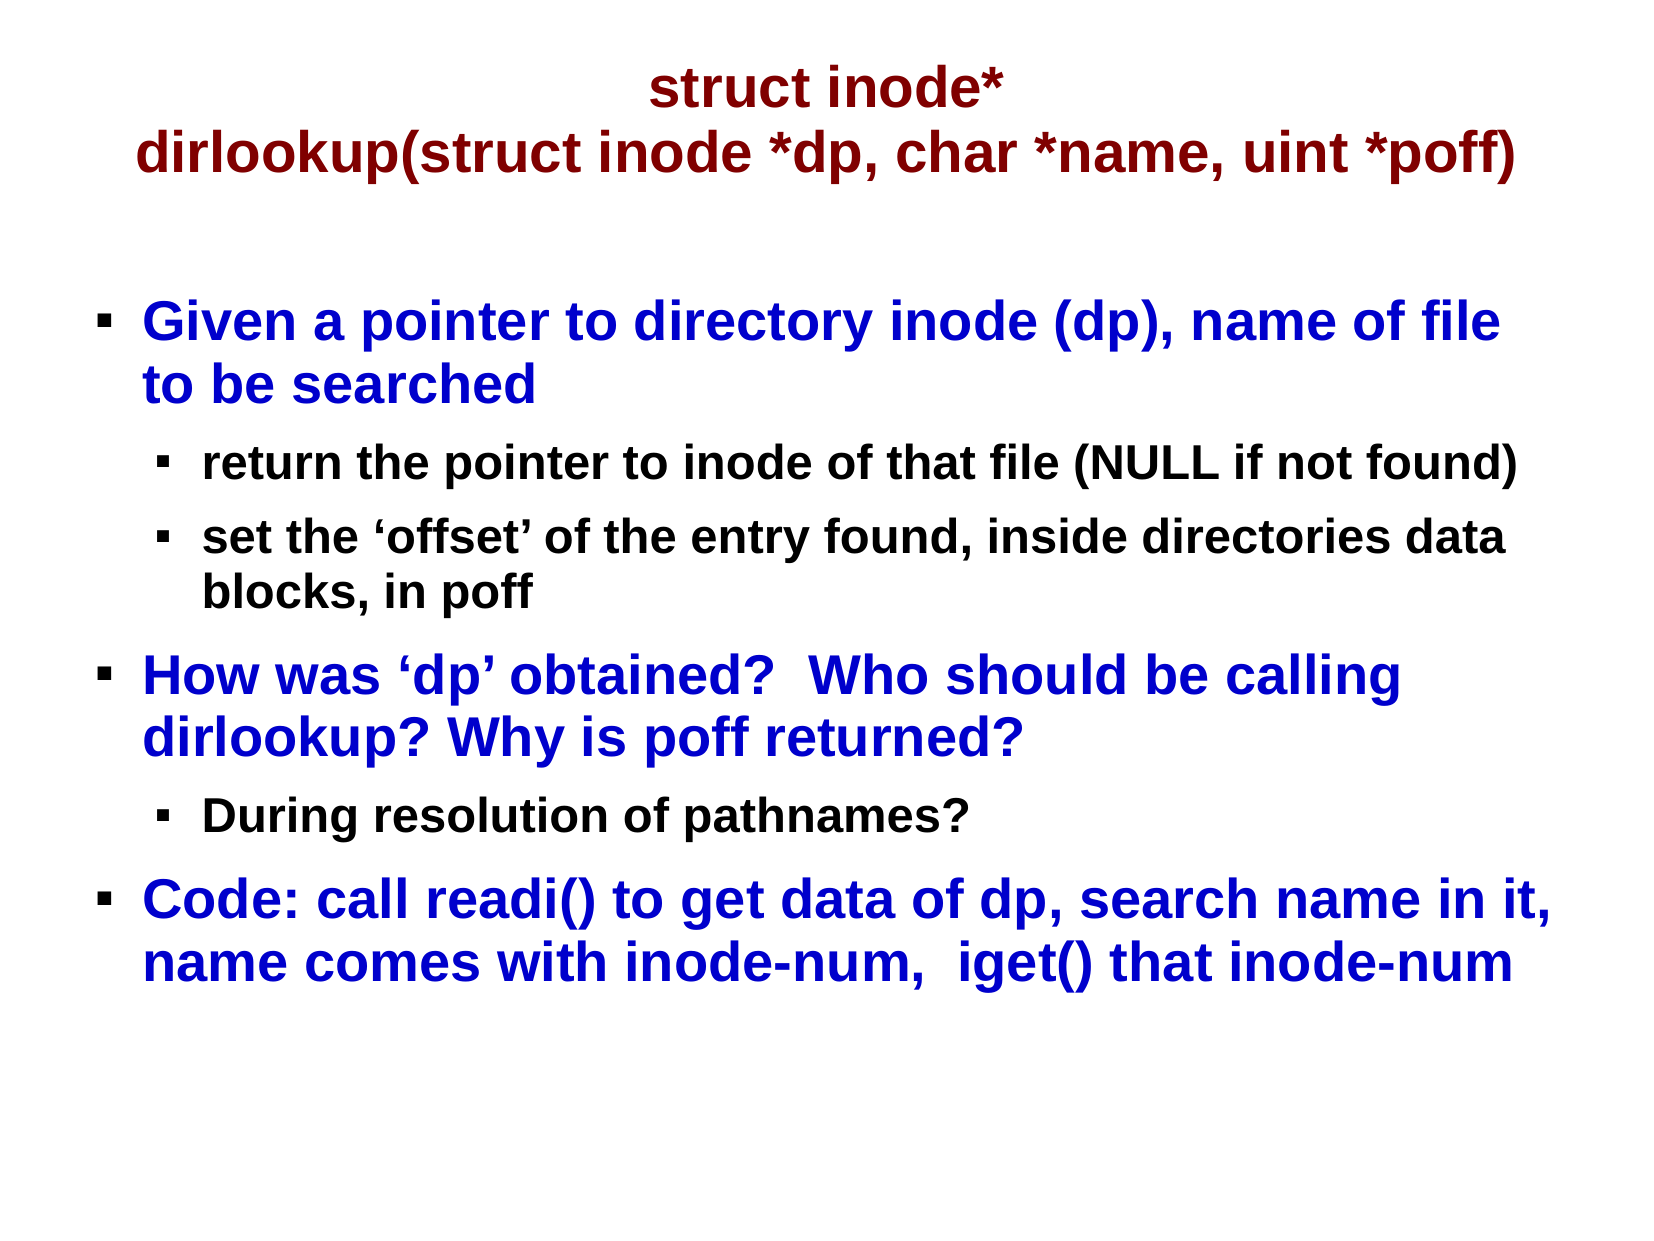

# struct inode* dirlookup(struct inode *dp, char *name, uint *poff)
Given a pointer to directory inode (dp), name of file to be searched
return the pointer to inode of that file (NULL if not found)
set the ‘offset’ of the entry found, inside directories data blocks, in poff
How was ‘dp’ obtained? Who should be calling dirlookup? Why is poff returned?
During resolution of pathnames?
Code: call readi() to get data of dp, search name in it, name comes with inode-num, iget() that inode-num